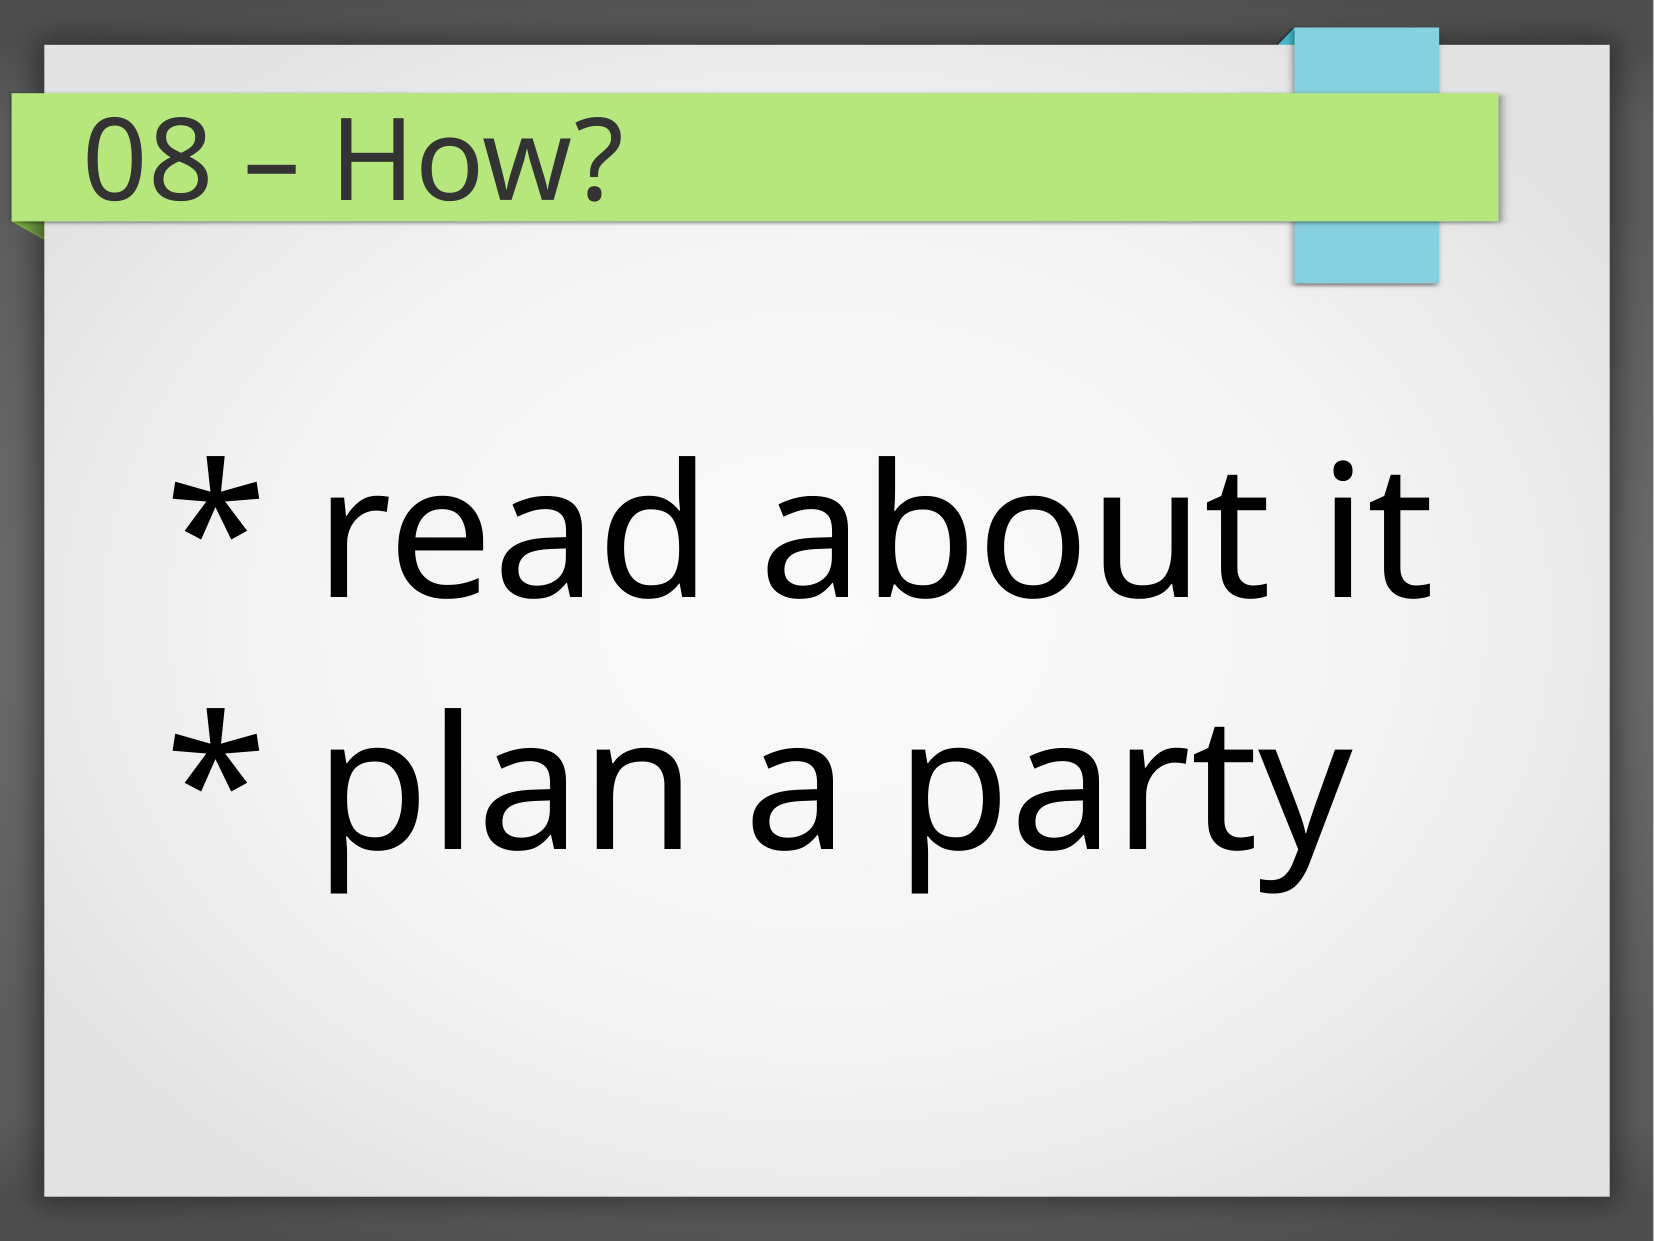

# 08 – How?
* read about it
* plan a party